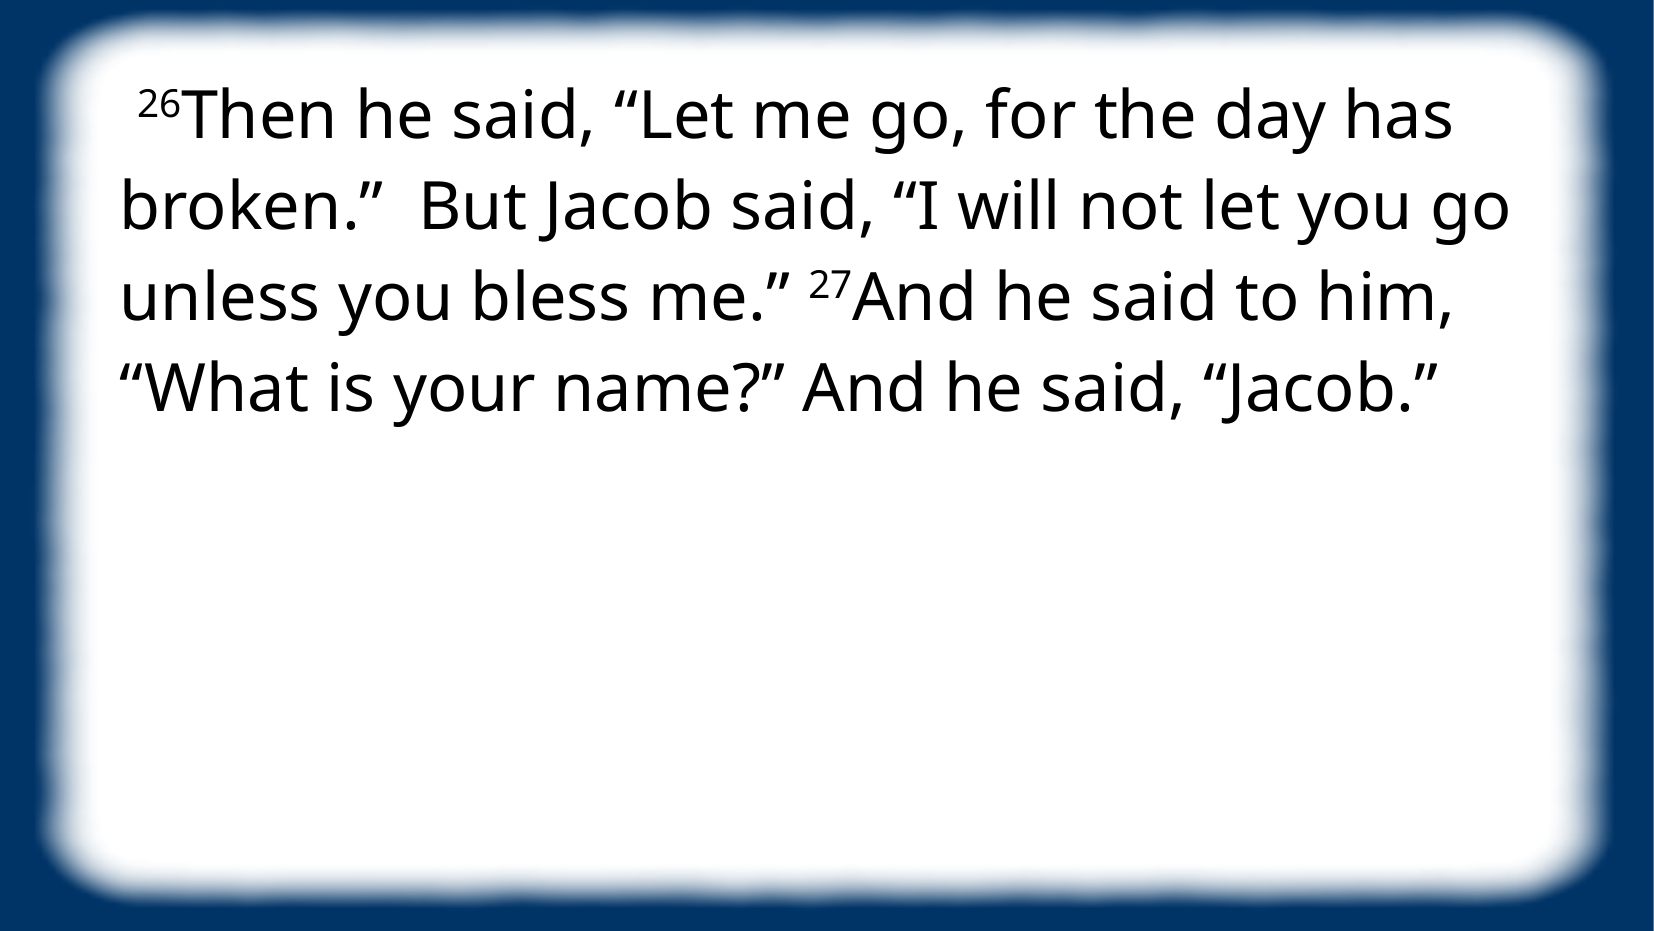

26Then he said, “Let me go, for the day has broken.” But Jacob said, “I will not let you go unless you bless me.” 27And he said to him, “What is your name?” And he said, “Jacob.”